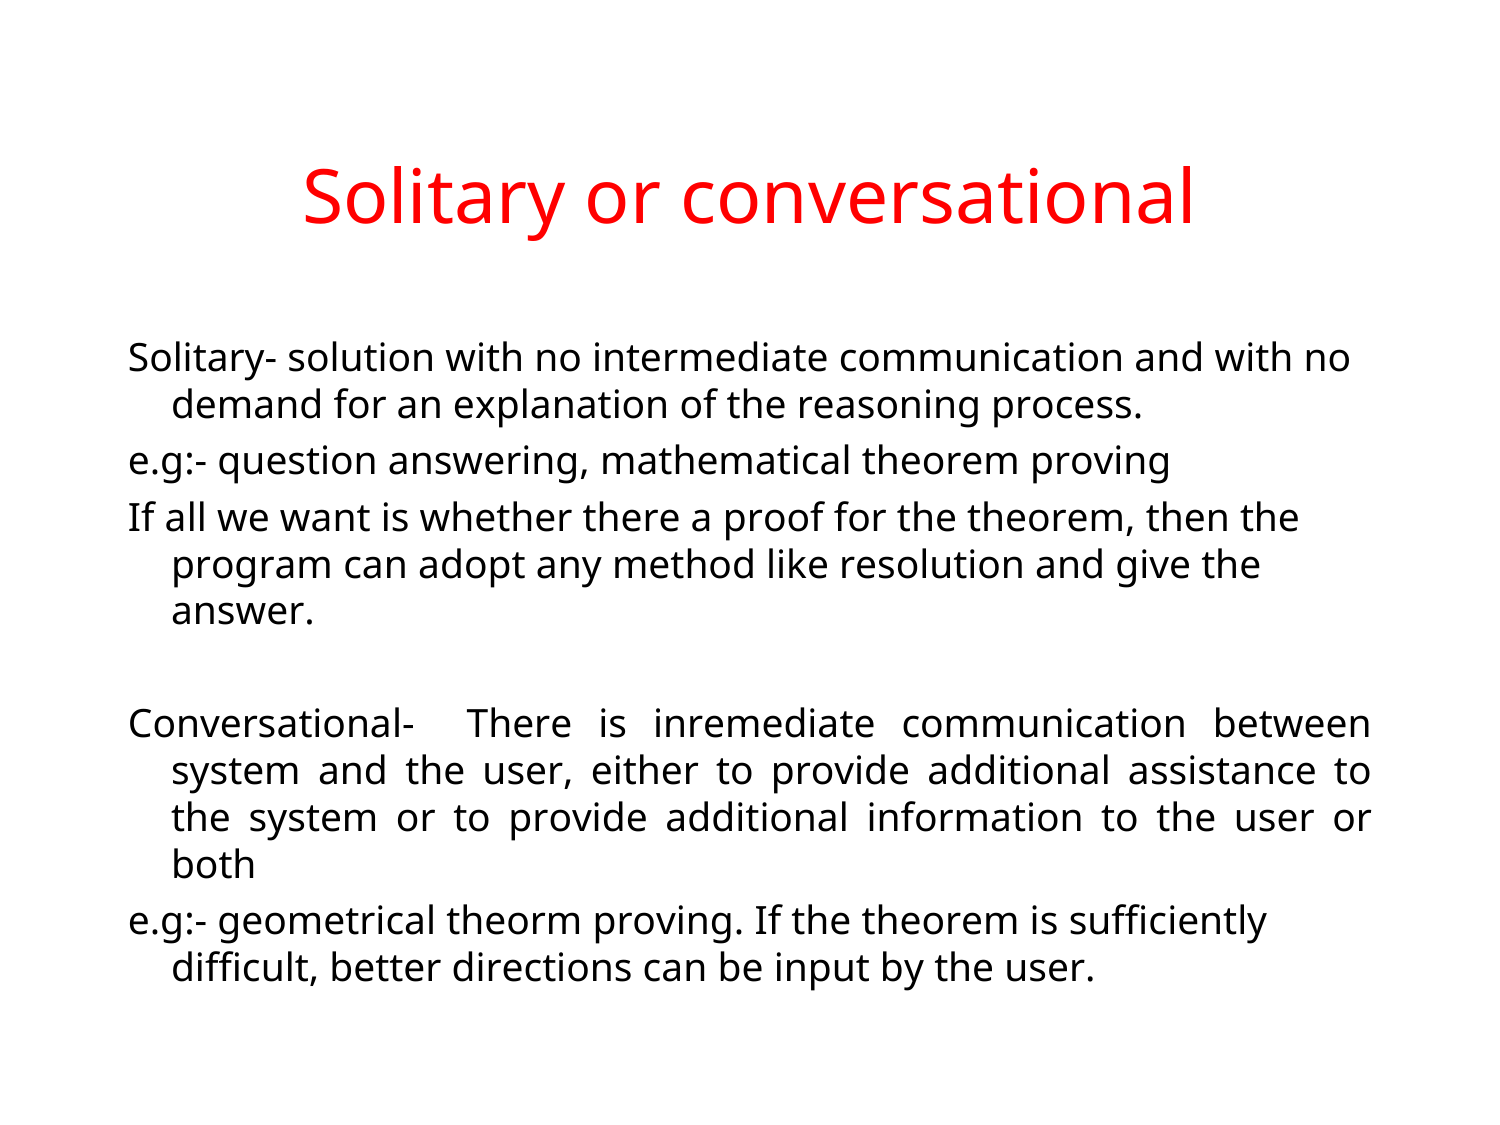

# Solitary or conversational
Solitary- solution with no intermediate communication and with no demand for an explanation of the reasoning process.
e.g:- question answering, mathematical theorem proving
If all we want is whether there a proof for the theorem, then the program can adopt any method like resolution and give the answer.
Conversational- There is inremediate communication between system and the user, either to provide additional assistance to the system or to provide additional information to the user or both
e.g:- geometrical theorm proving. If the theorem is sufficiently difficult, better directions can be input by the user.